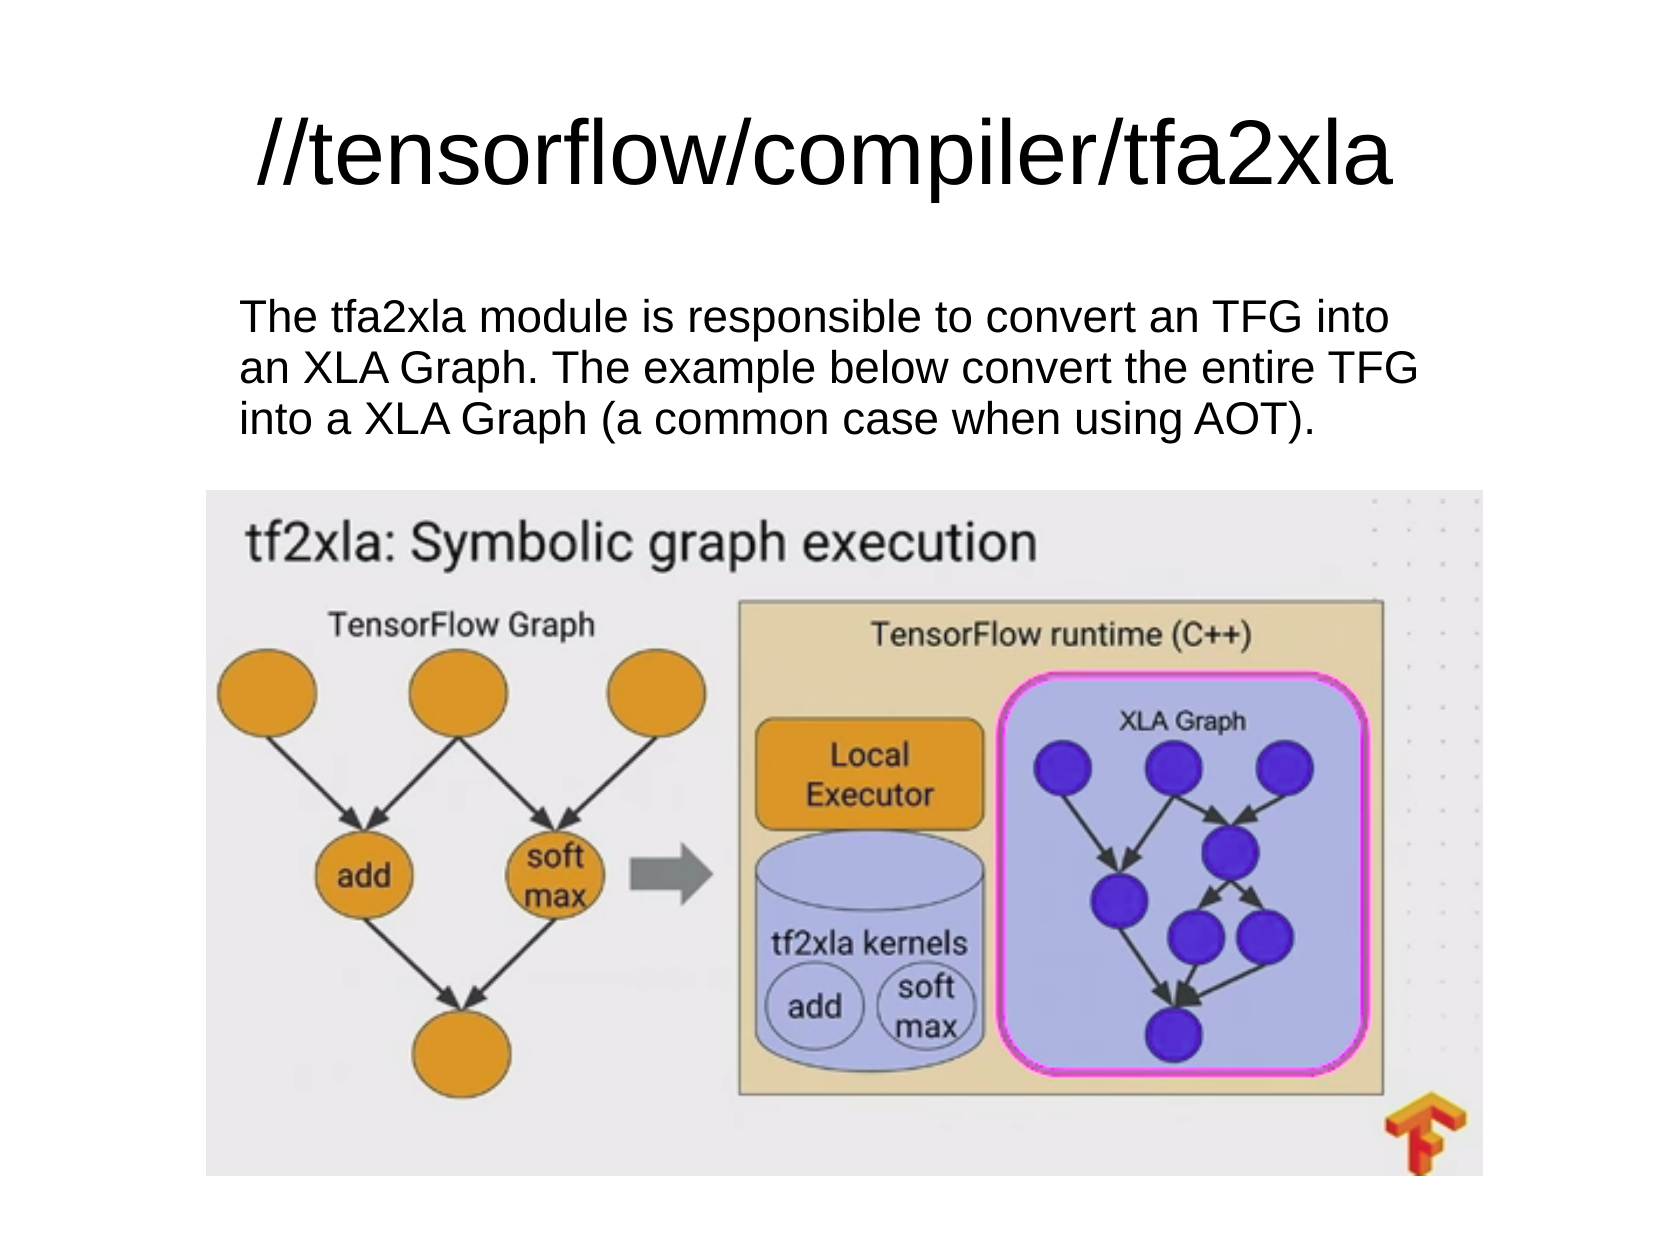

# //tensorflow/compiler/tfa2xla
The tfa2xla module is responsible to convert an TFG into an XLA Graph. The example below convert the entire TFG into a XLA Graph (a common case when using AOT).